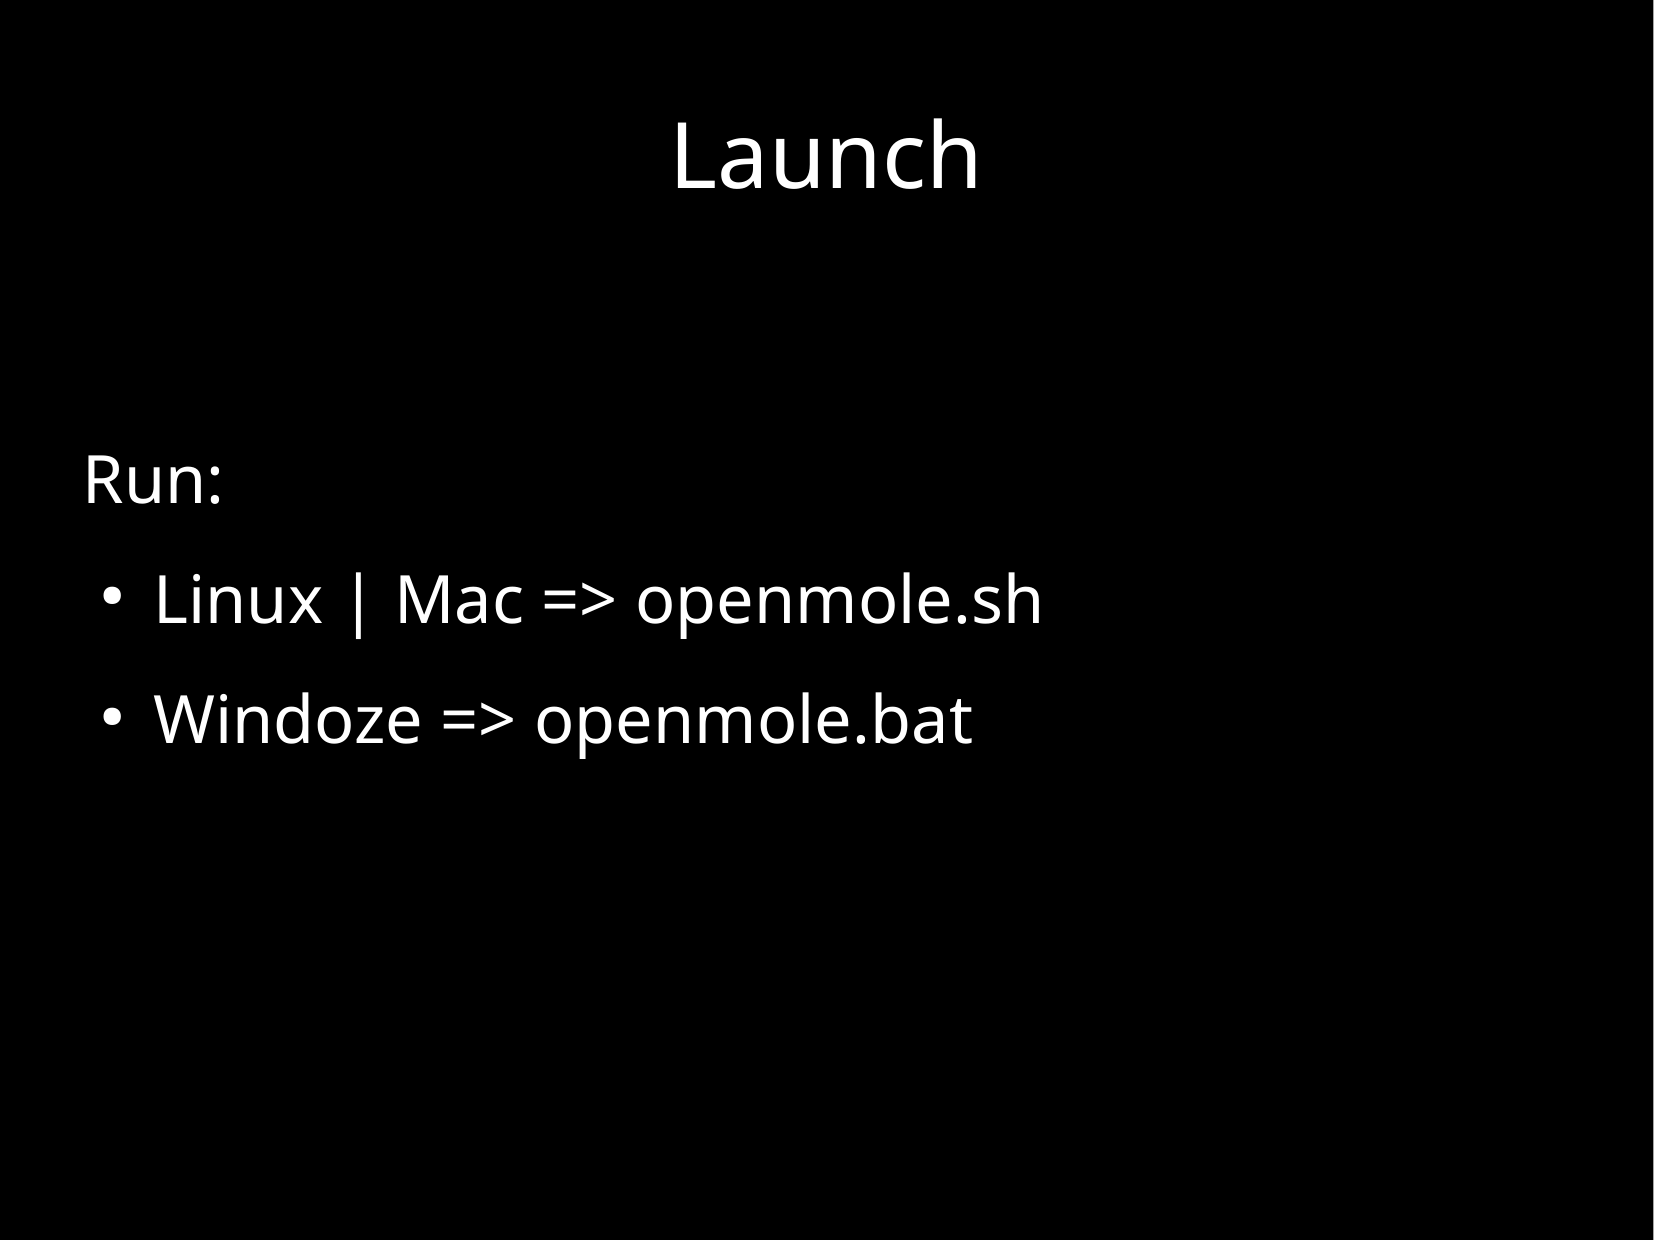

# Launch
Run:
Linux | Mac => openmole.sh
Windoze => openmole.bat